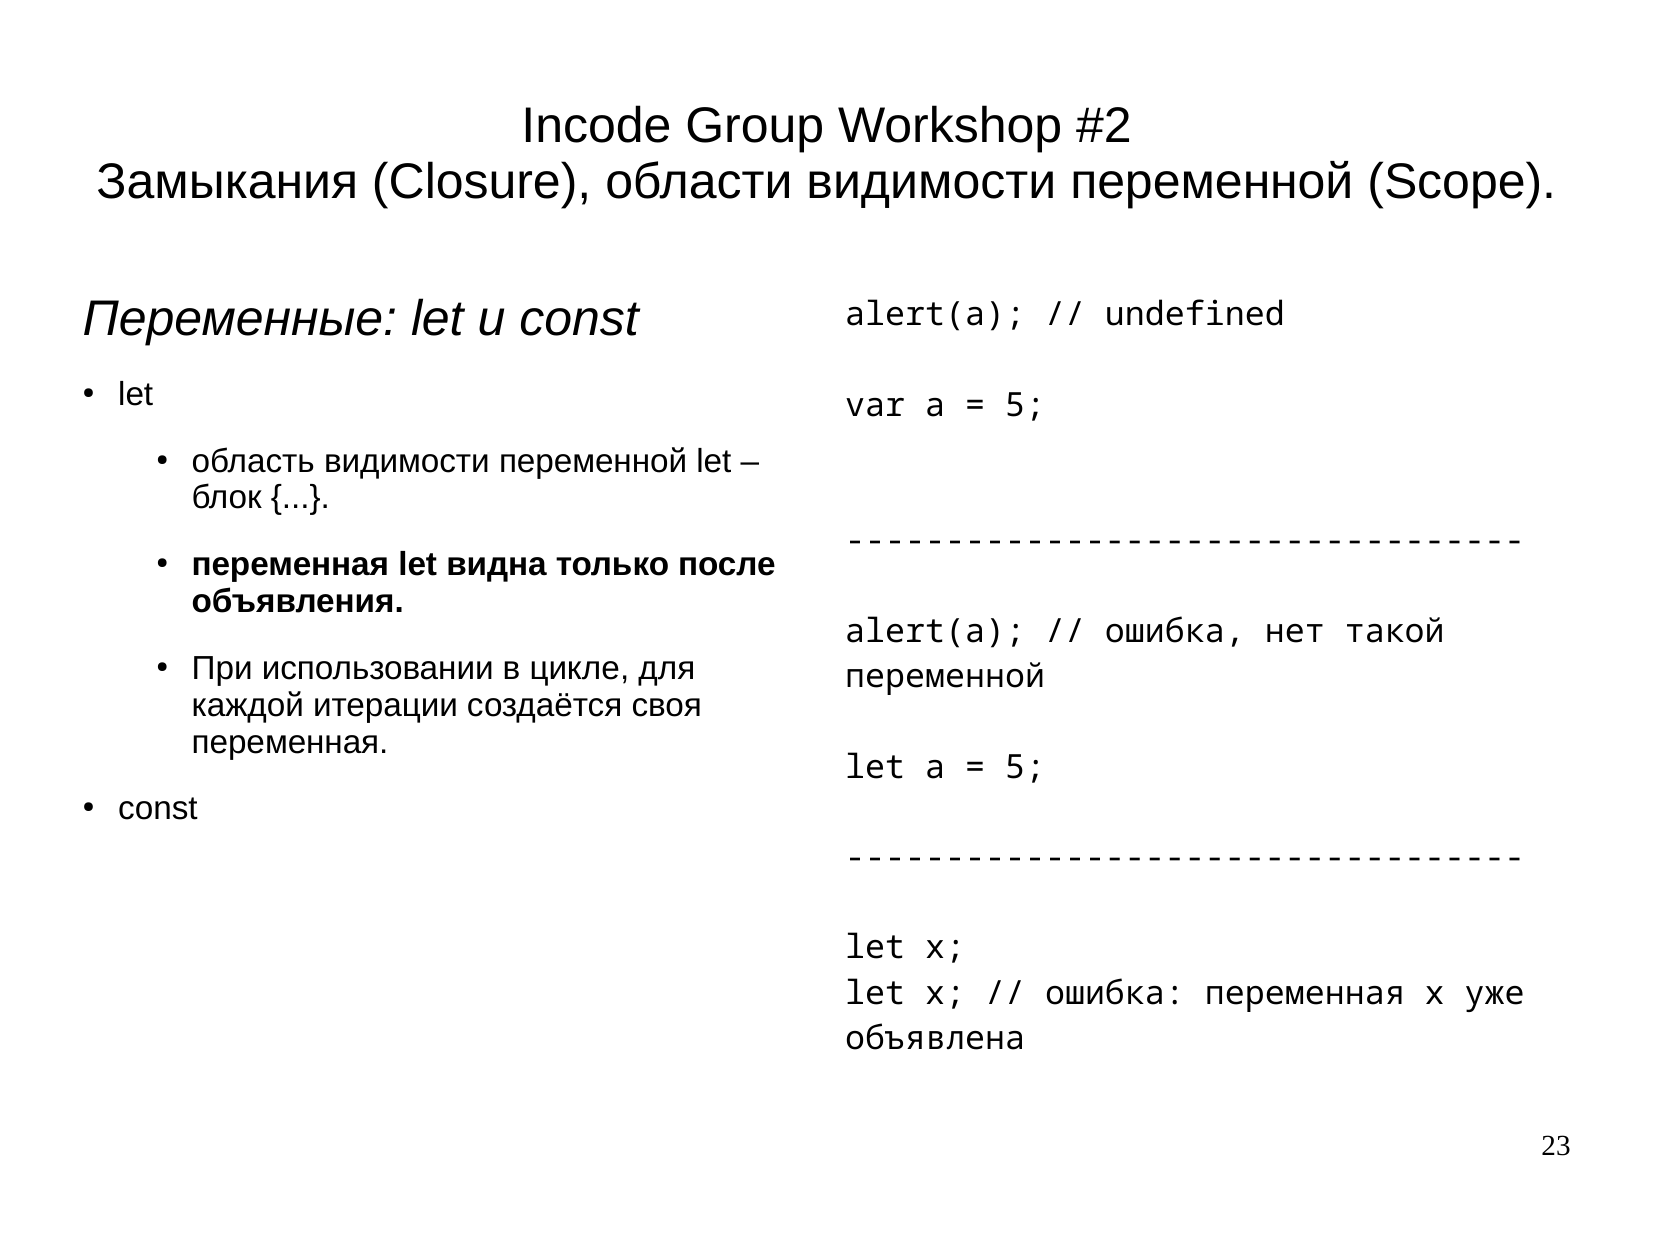

# Incode Group Workshop #2 Замыкания (Closure), области видимости переменной (Scope).
Переменные: let и const
let
oбласть видимости переменной let – блок {...}.
переменная let видна только после объявления.
При использовании в цикле, для каждой итерации создаётся своя переменная.
const
alert(a); // undefined
var a = 5;
----------------------------------
alert(a); // ошибка, нет такой переменной
let a = 5;
----------------------------------
let x;
let x; // ошибка: переменная x уже объявлена
23